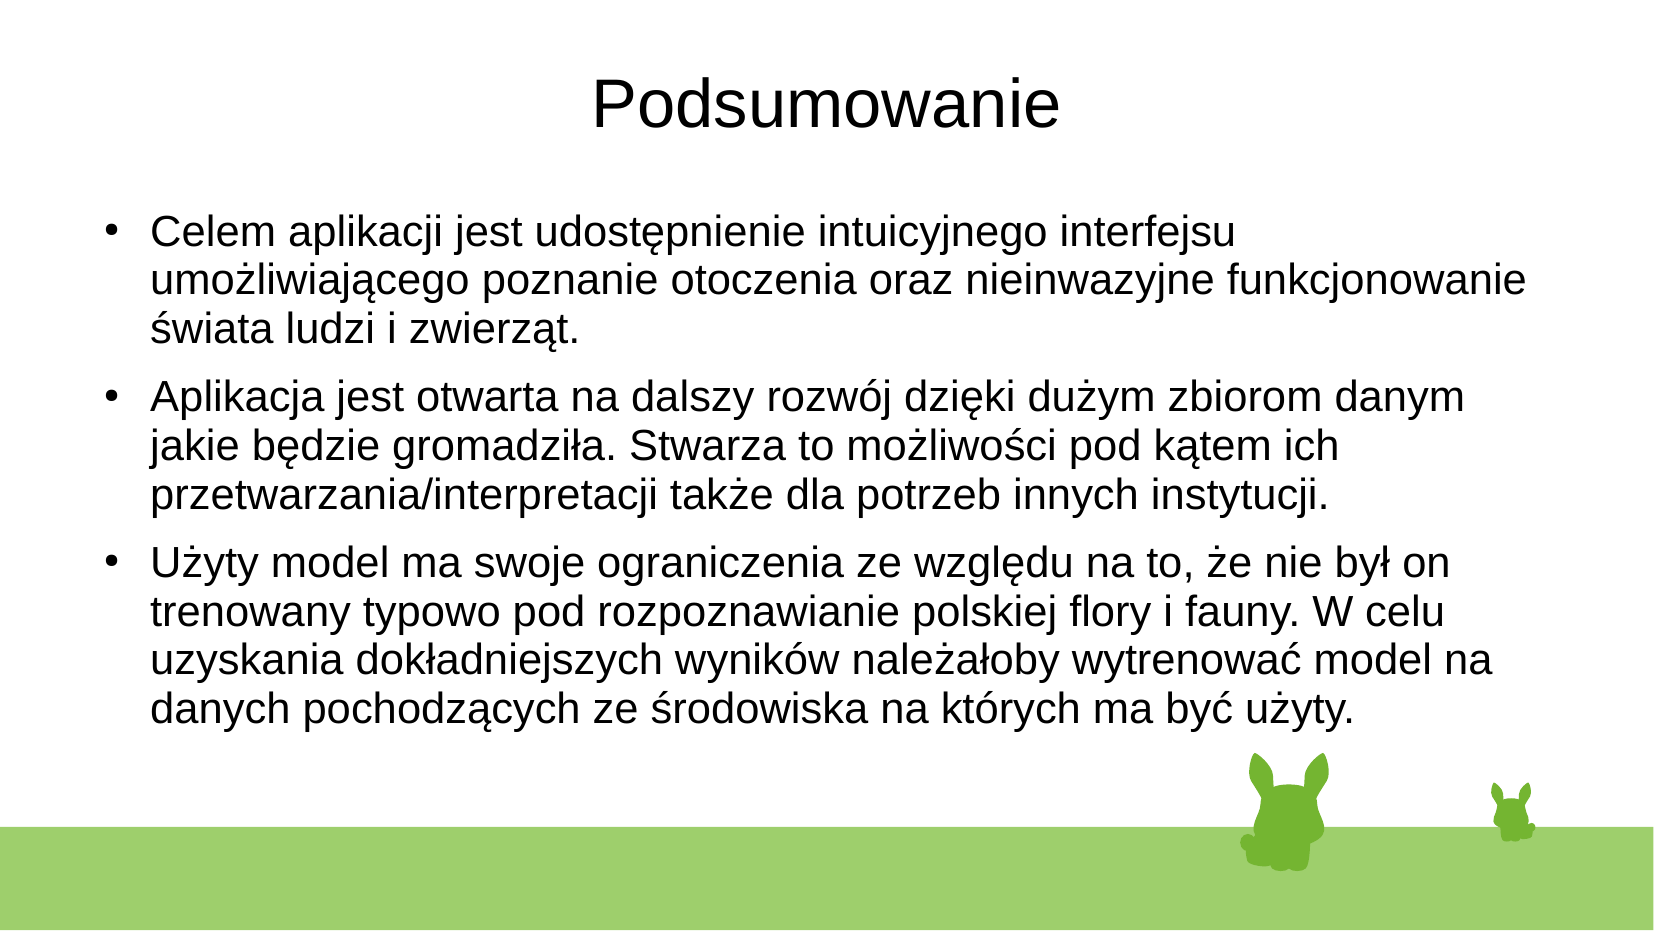

# Podsumowanie
Celem aplikacji jest udostępnienie intuicyjnego interfejsu umożliwiającego poznanie otoczenia oraz nieinwazyjne funkcjonowanie świata ludzi i zwierząt.
Aplikacja jest otwarta na dalszy rozwój dzięki dużym zbiorom danym jakie będzie gromadziła. Stwarza to możliwości pod kątem ich przetwarzania/interpretacji także dla potrzeb innych instytucji.
Użyty model ma swoje ograniczenia ze względu na to, że nie był on trenowany typowo pod rozpoznawianie polskiej flory i fauny. W celu uzyskania dokładniejszych wyników należałoby wytrenować model na danych pochodzących ze środowiska na których ma być użyty.